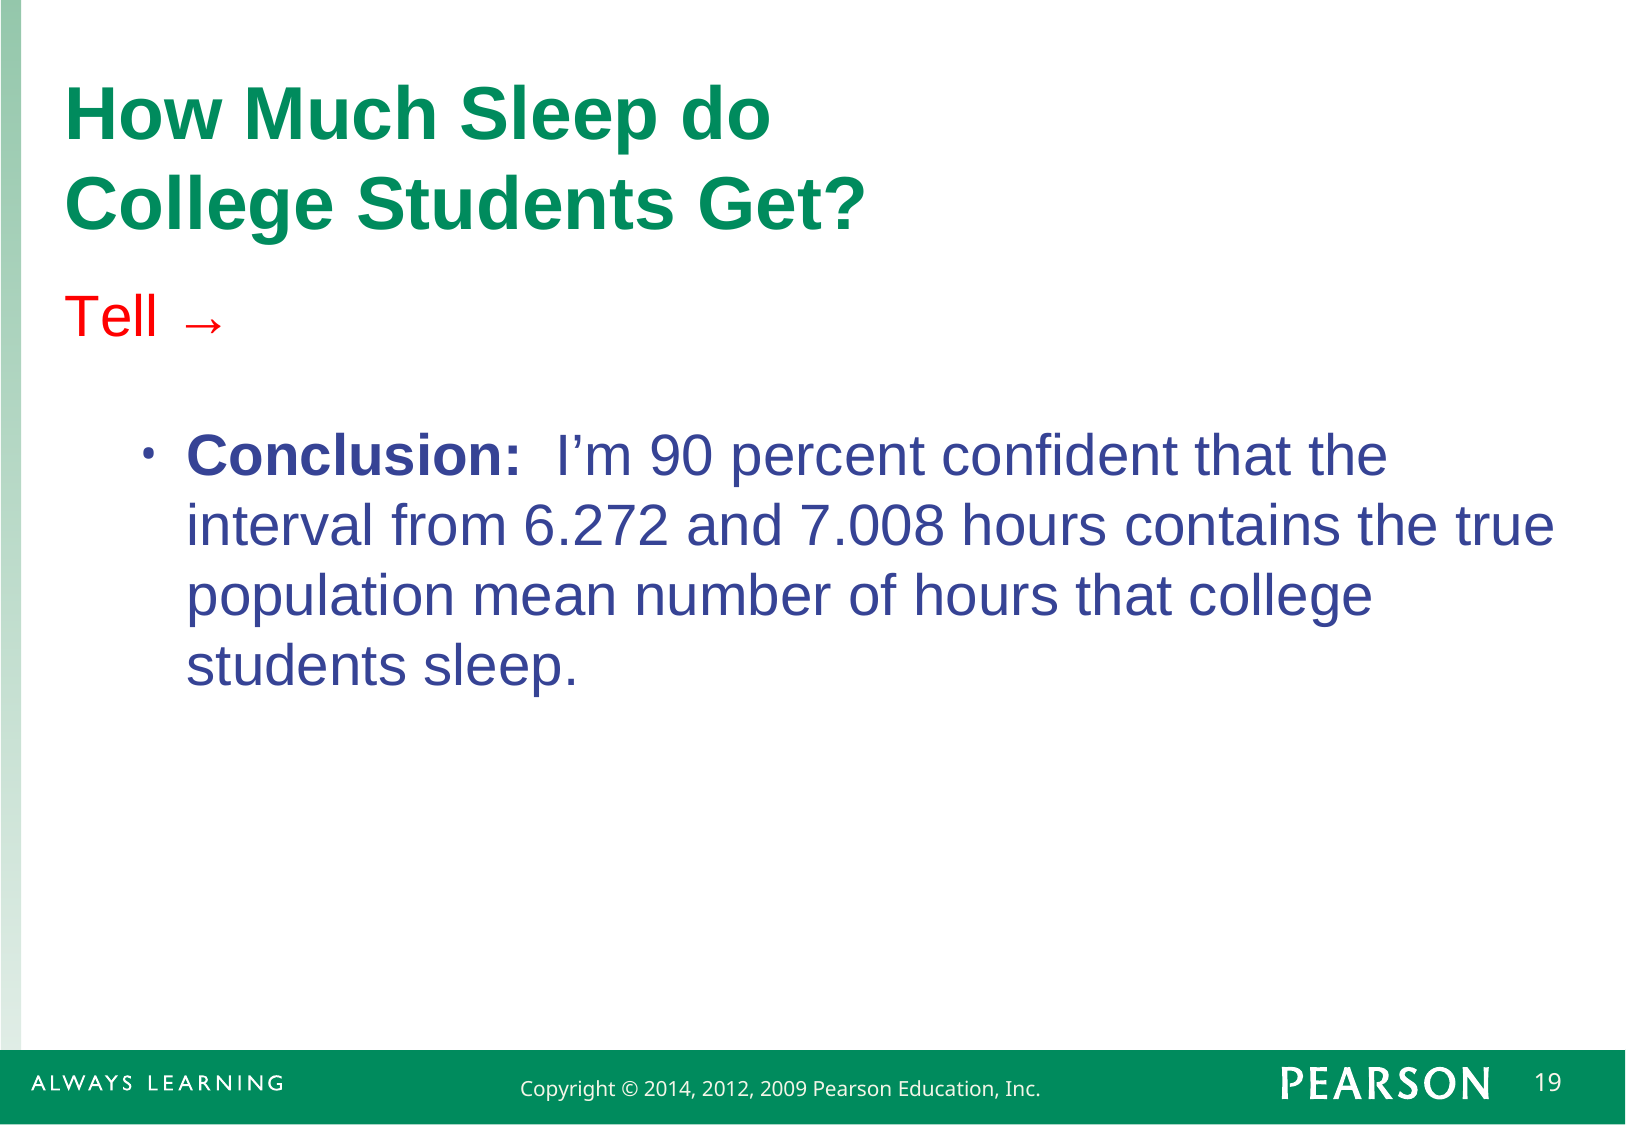

# How Much Sleep do College Students Get?
Tell →
Conclusion: I’m 90 percent confident that the interval from 6.272 and 7.008 hours contains the true population mean number of hours that college students sleep.